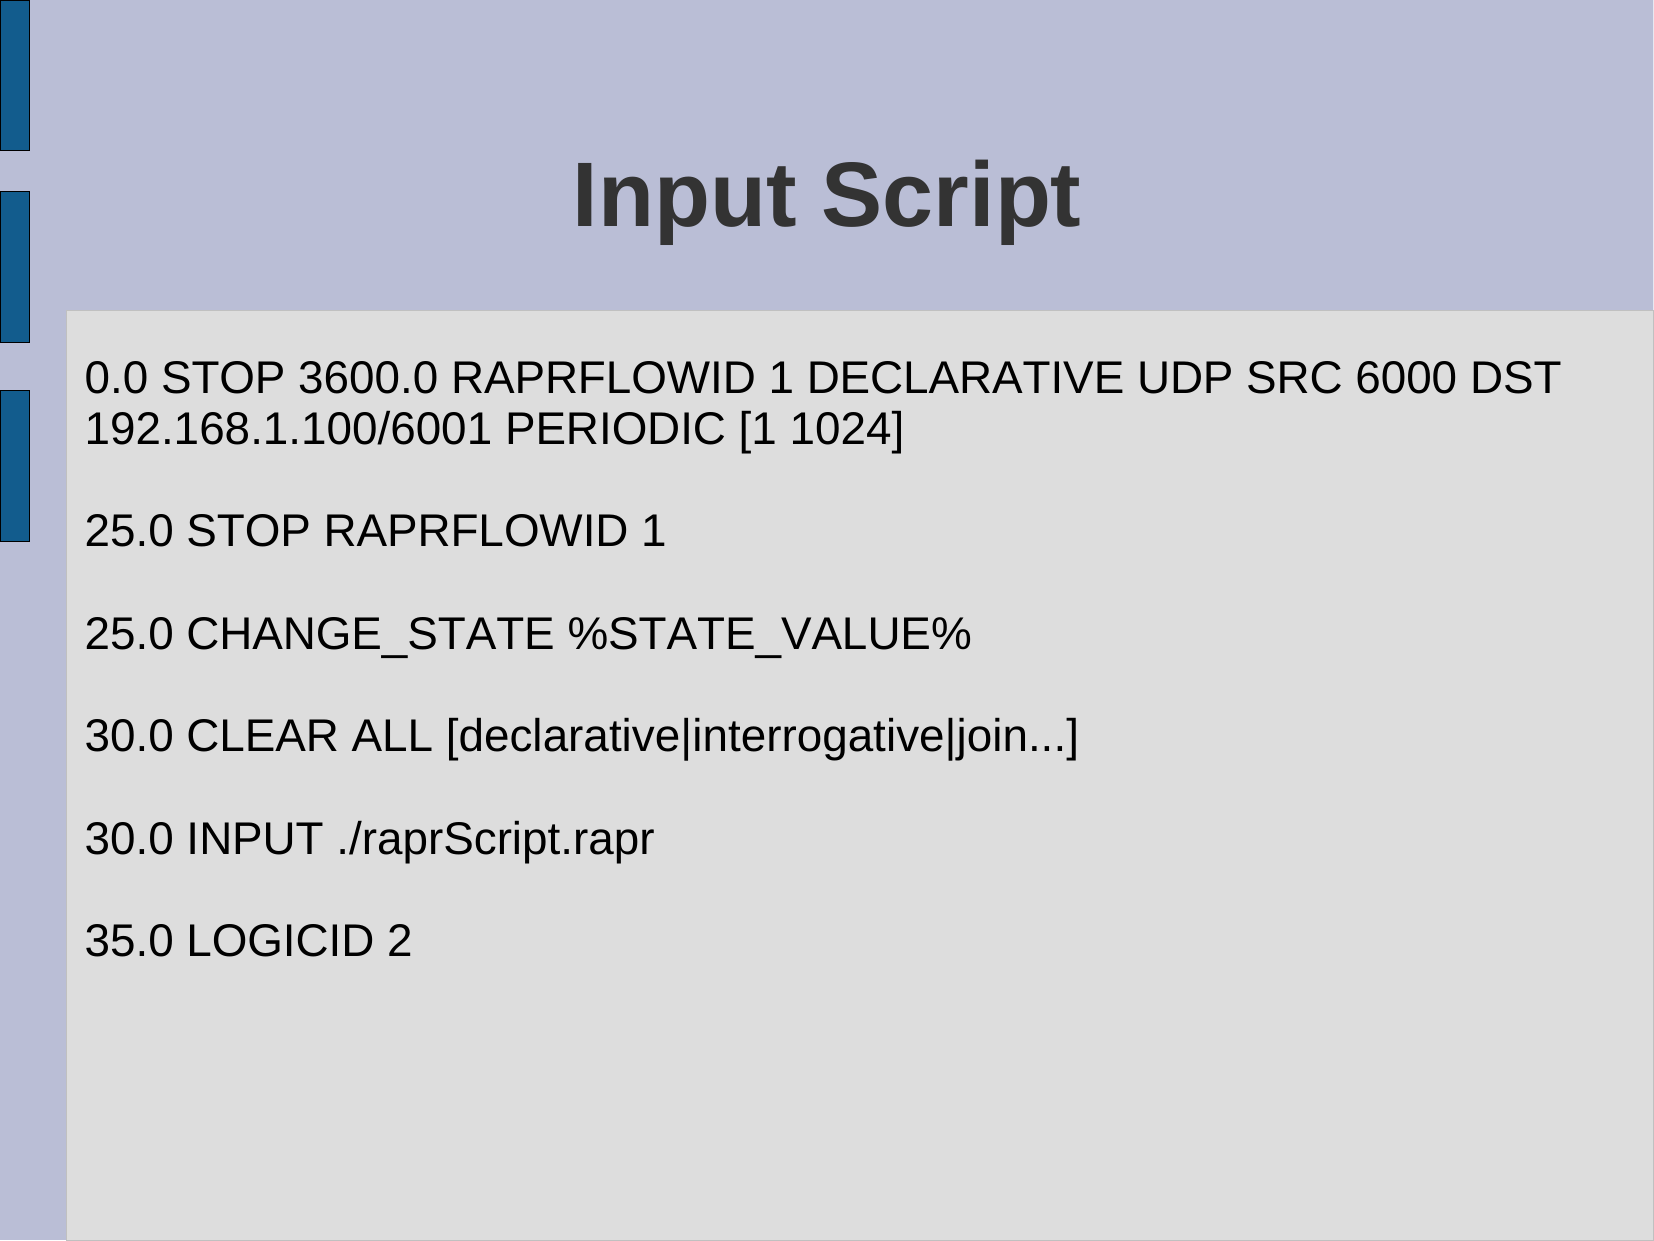

# Input Script
0.0 STOP 3600.0 RAPRFLOWID 1 DECLARATIVE UDP SRC 6000 DST 192.168.1.100/6001 PERIODIC [1 1024]
25.0 STOP RAPRFLOWID 1
25.0 CHANGE_STATE %STATE_VALUE%
30.0 CLEAR ALL [declarative|interrogative|join...]
30.0 INPUT ./raprScript.rapr
35.0 LOGICID 2